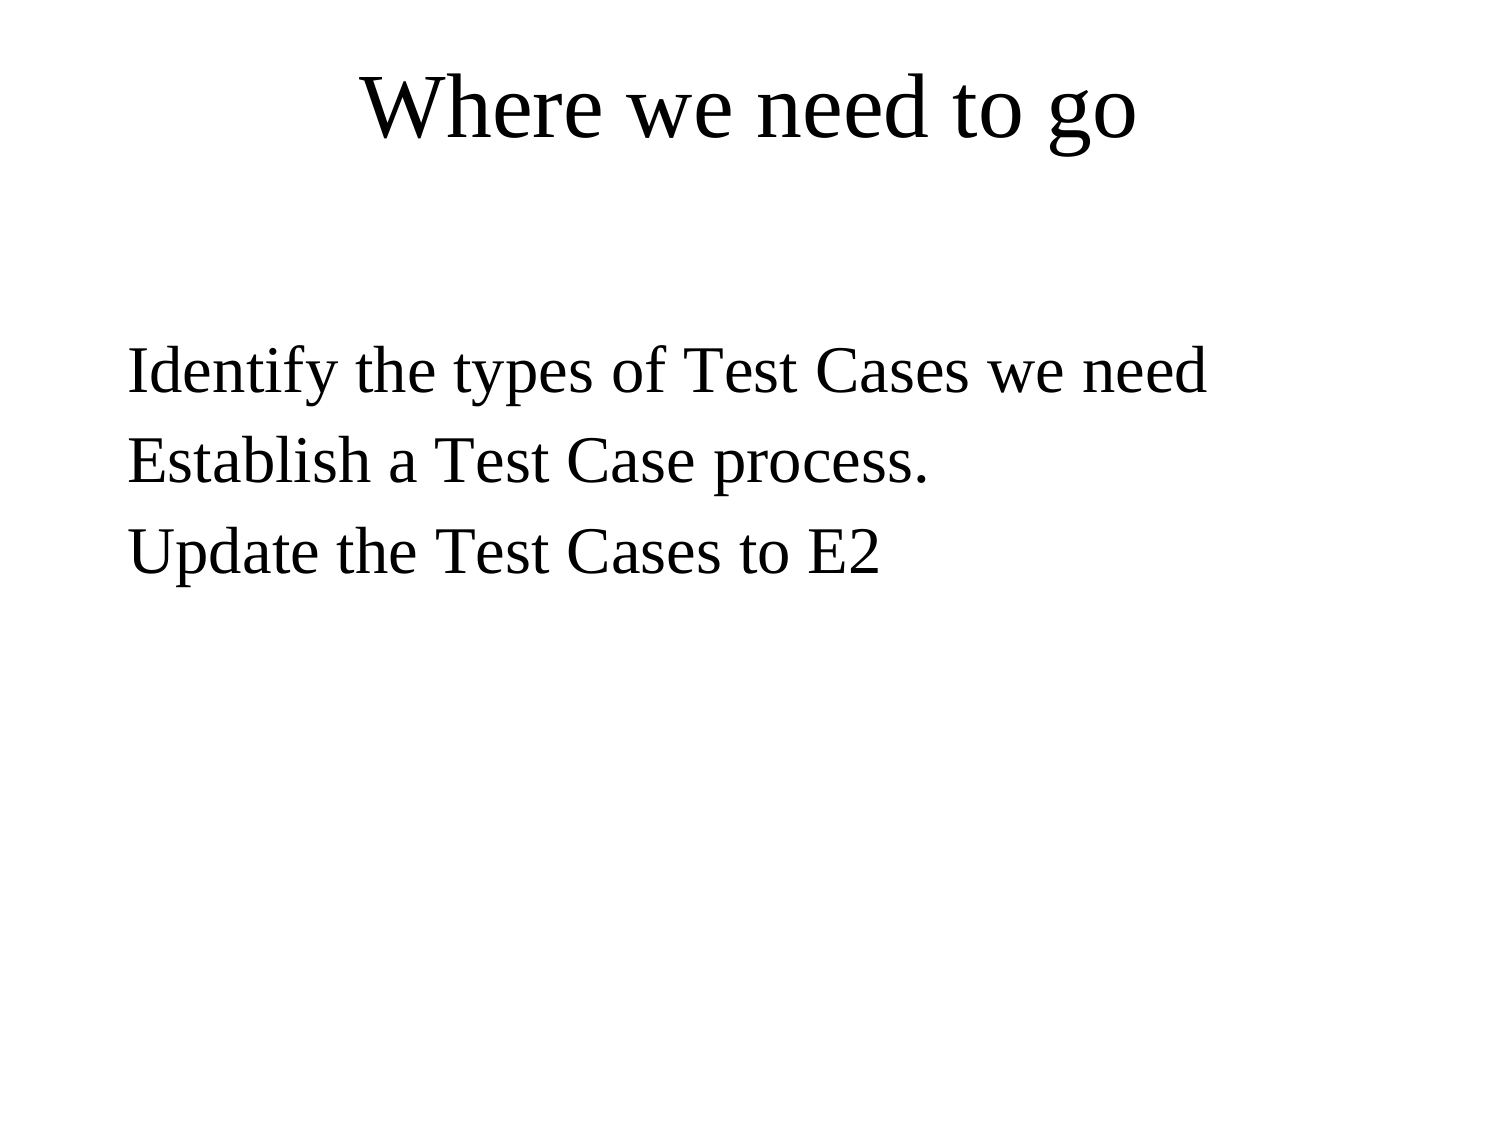

# Where we need to go
Identify the types of Test Cases we need
Establish a Test Case process.
Update the Test Cases to E2